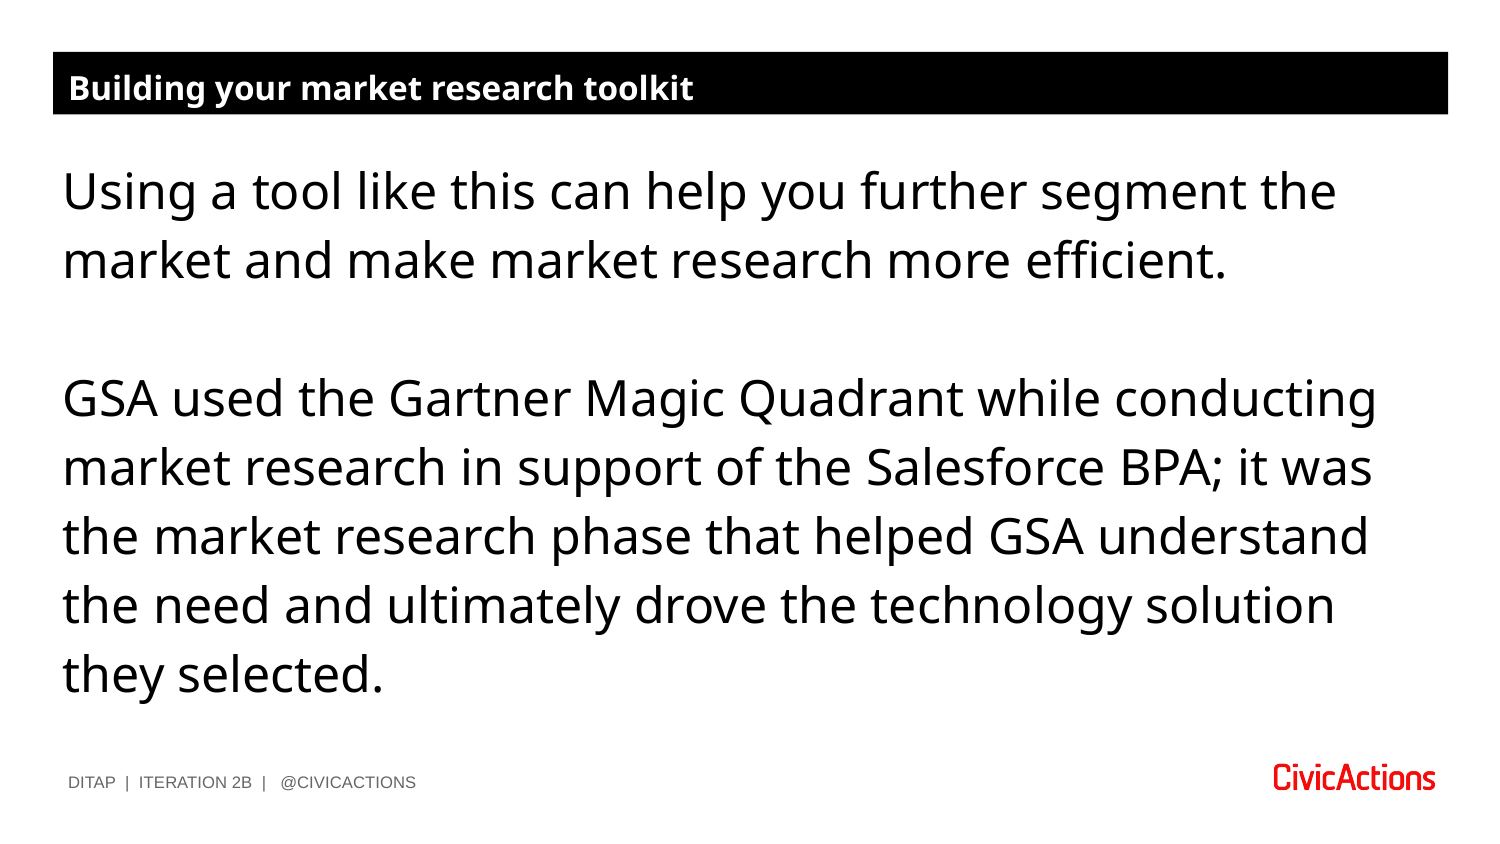

Building your market research toolkit
# Using a tool like this can help you further segment the market and make market research more efficient.
GSA used the Gartner Magic Quadrant while conducting market research in support of the Salesforce BPA; it was the market research phase that helped GSA understand the need and ultimately drove the technology solution they selected.